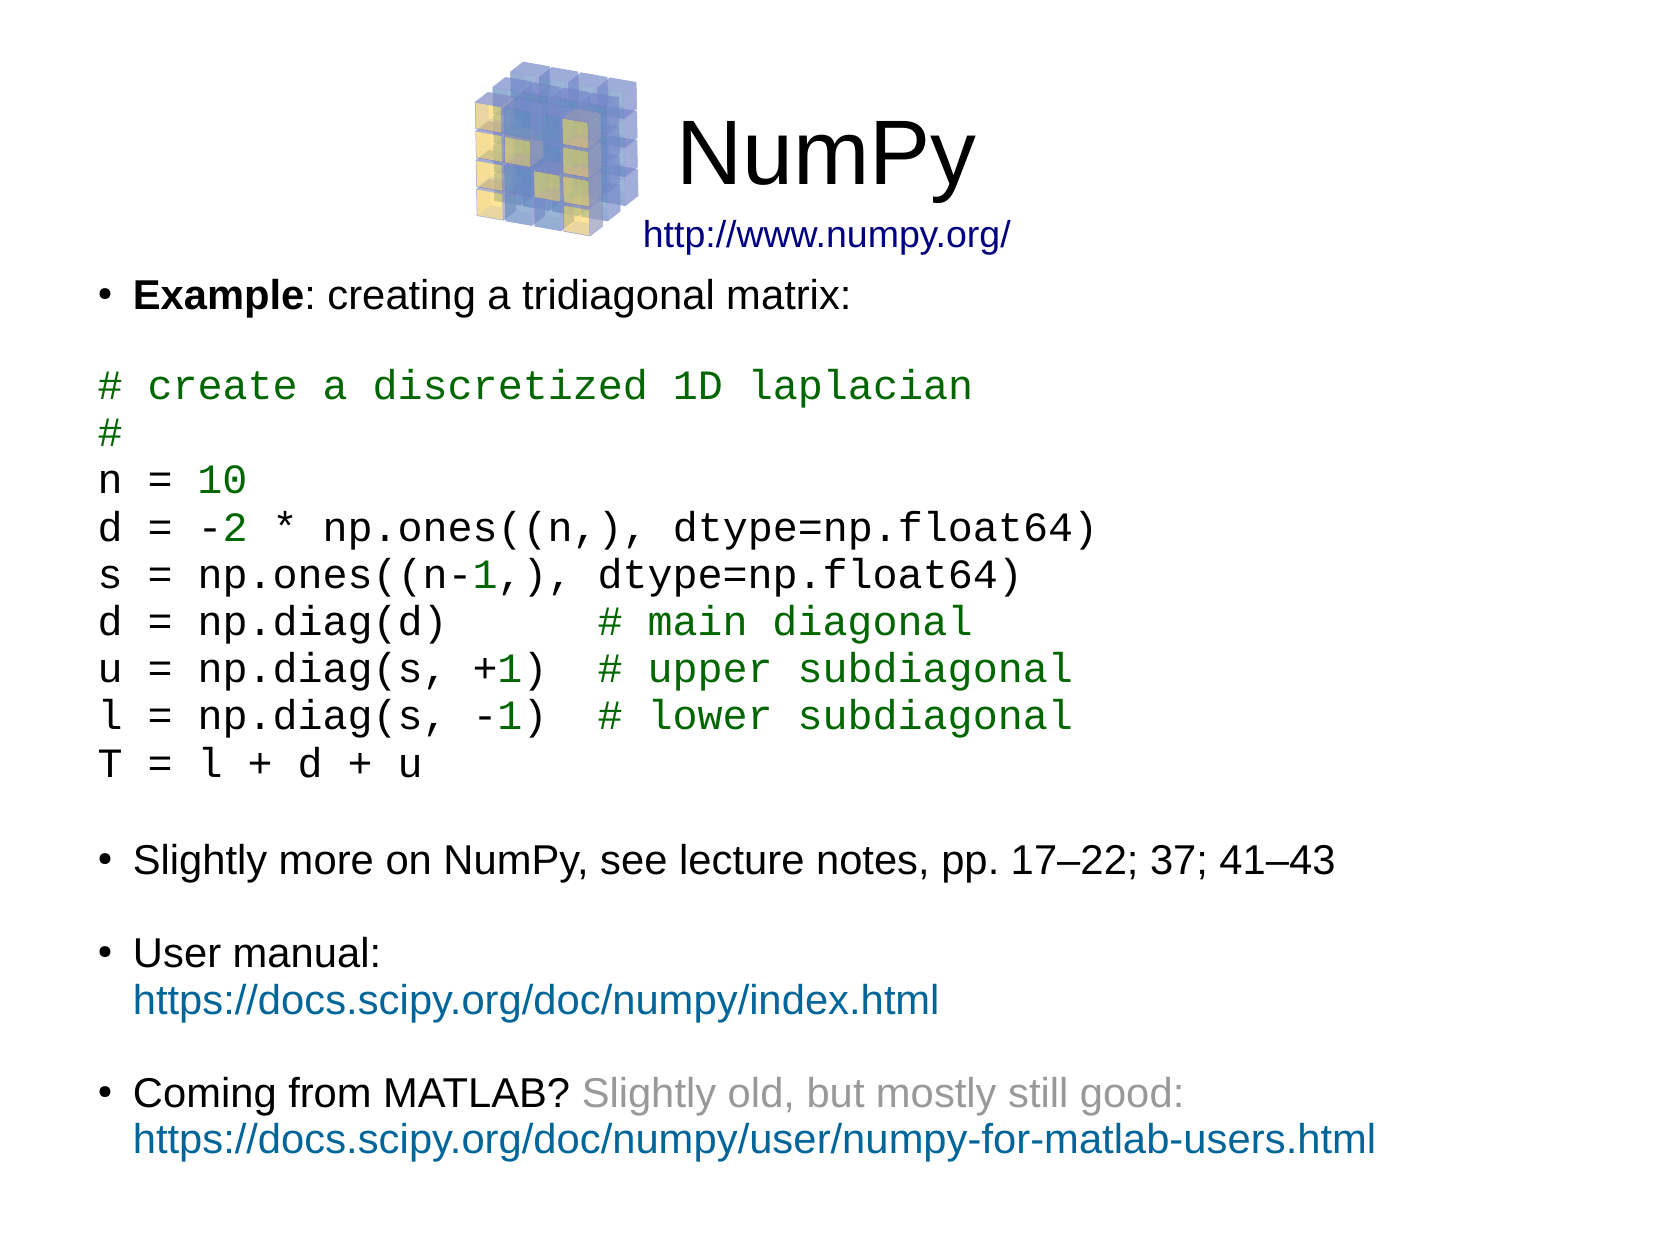

# NumPy
Example: creating a tridiagonal matrix:
# create a discretized 1D laplacian
#
n = 10
d = -2 * np.ones((n,), dtype=np.float64)
s = np.ones((n-1,), dtype=np.float64)
d = np.diag(d) # main diagonal
u = np.diag(s, +1) # upper subdiagonal
l = np.diag(s, -1) # lower subdiagonal
T = l + d + u
Slightly more on NumPy, see lecture notes, pp. 17–22; 37; 41–43
User manual:
https://docs.scipy.org/doc/numpy/index.html
Coming from MATLAB? Slightly old, but mostly still good:
https://docs.scipy.org/doc/numpy/user/numpy-for-matlab-users.html
http://www.numpy.org/